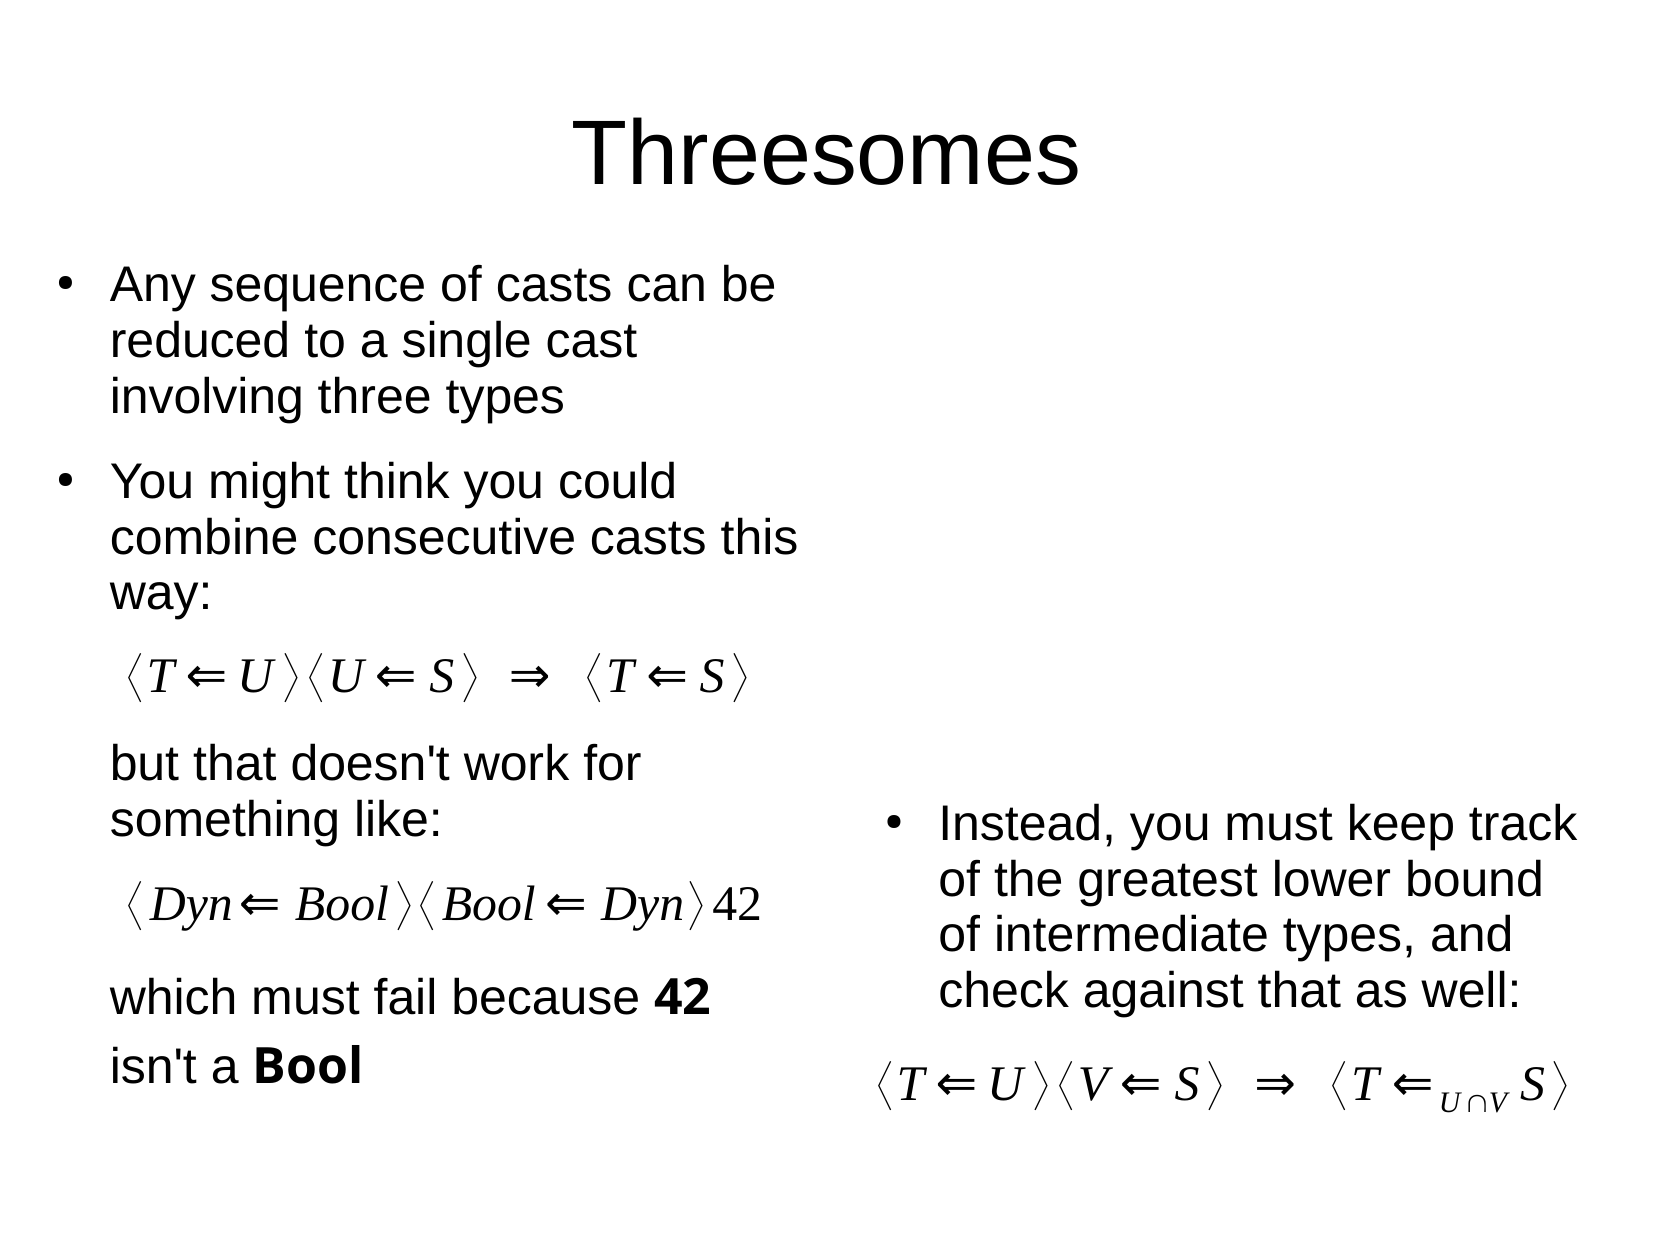

# Threesomes
Any sequence of casts can be reduced to a single cast involving three types
You might think you could combine consecutive casts this way:
but that doesn't work for something like:
which must fail because 42 isn't a Bool
Instead, you must keep track of the greatest lower bound of intermediate types, and check against that as well: